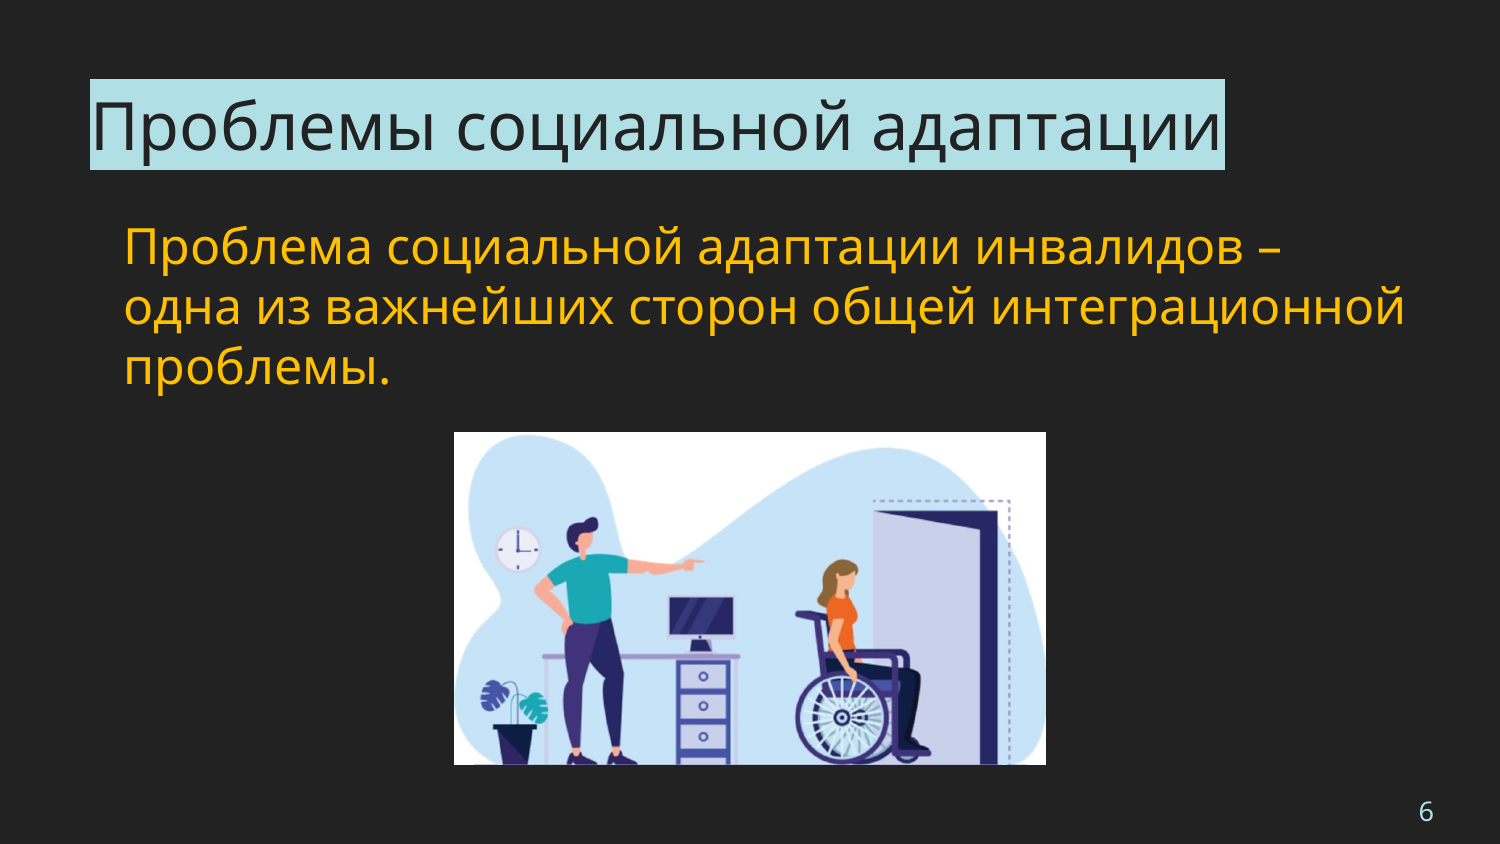

# Проблемы социальной адаптации
Проблема социальной адаптации инвалидов – одна из важнейших сторон общей интеграционной проблемы.